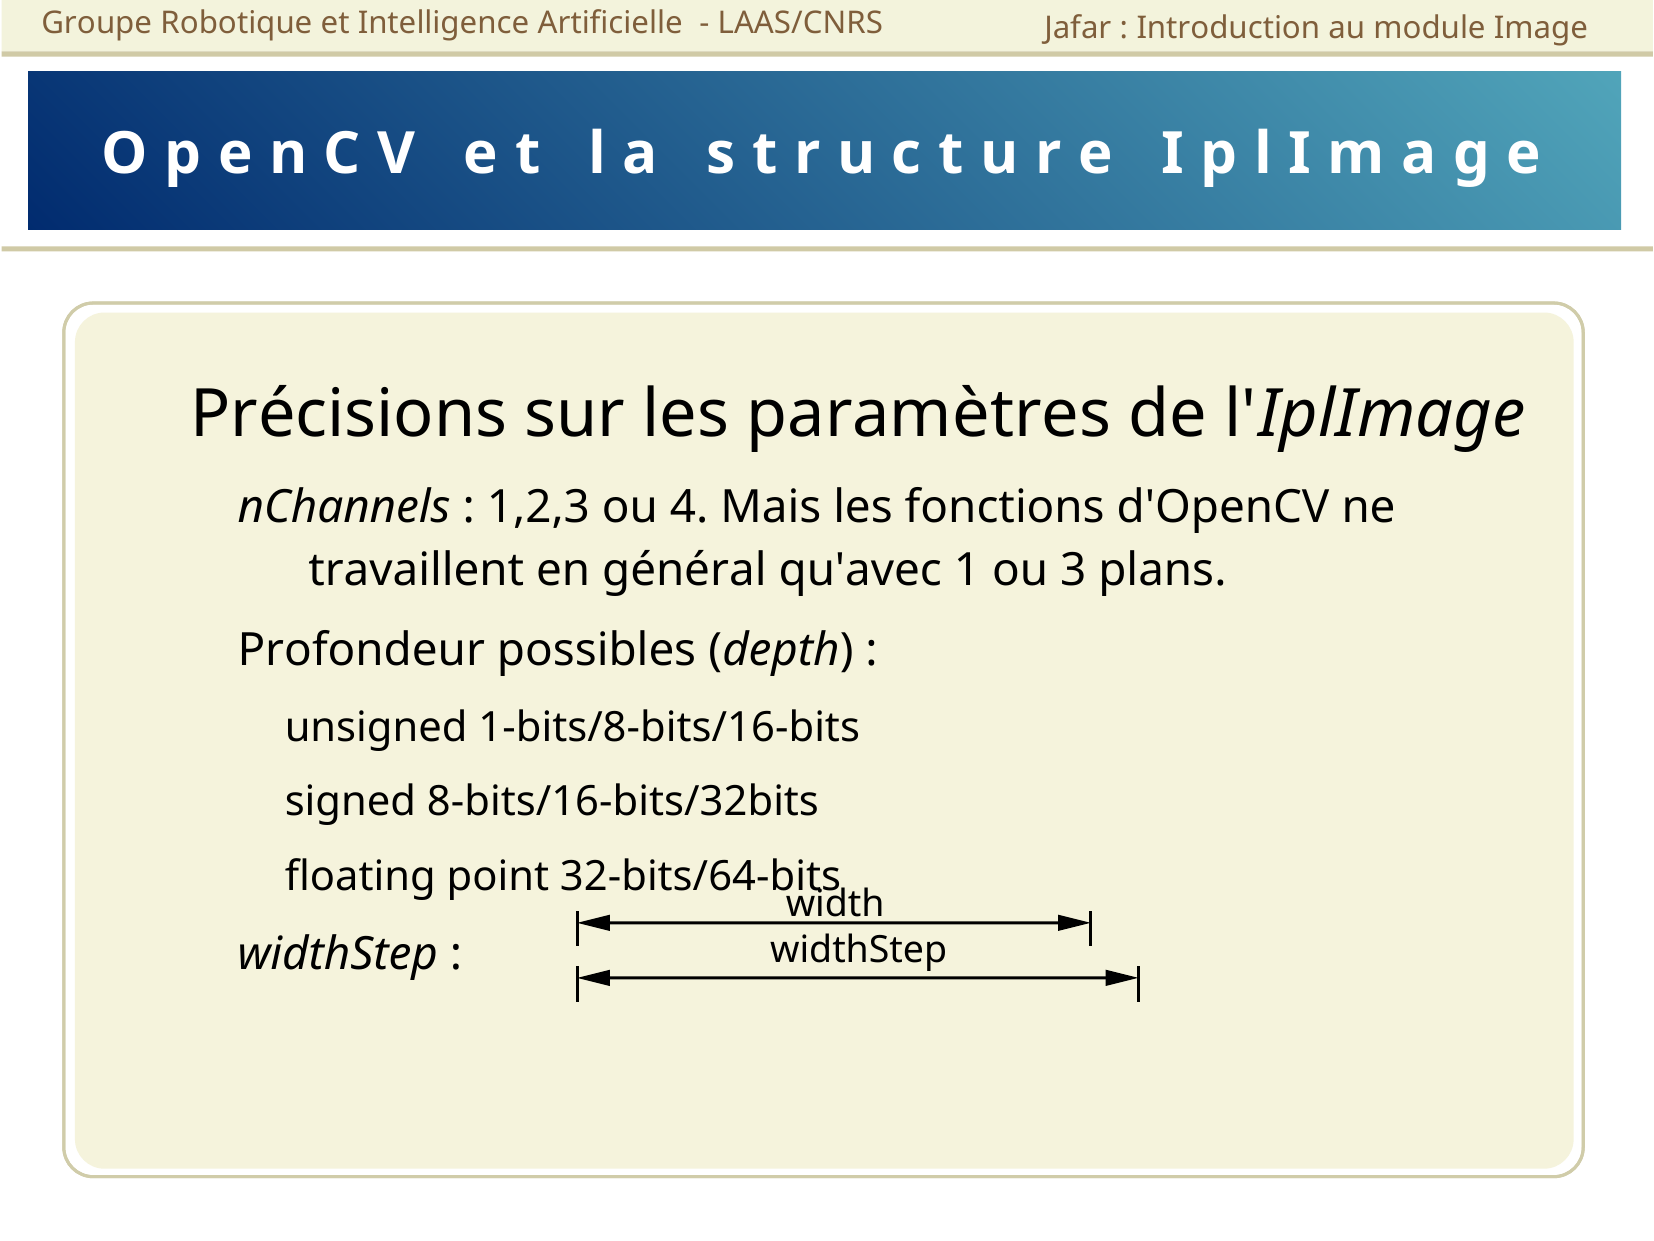

# OpenCV et la structure IplImage
Précisions sur les paramètres de l'IplImage
nChannels : 1,2,3 ou 4. Mais les fonctions d'OpenCV ne travaillent en général qu'avec 1 ou 3 plans.
Profondeur possibles (depth) :
unsigned 1-bits/8-bits/16-bits
signed 8-bits/16-bits/32bits
floating point 32-bits/64-bits
widthStep :